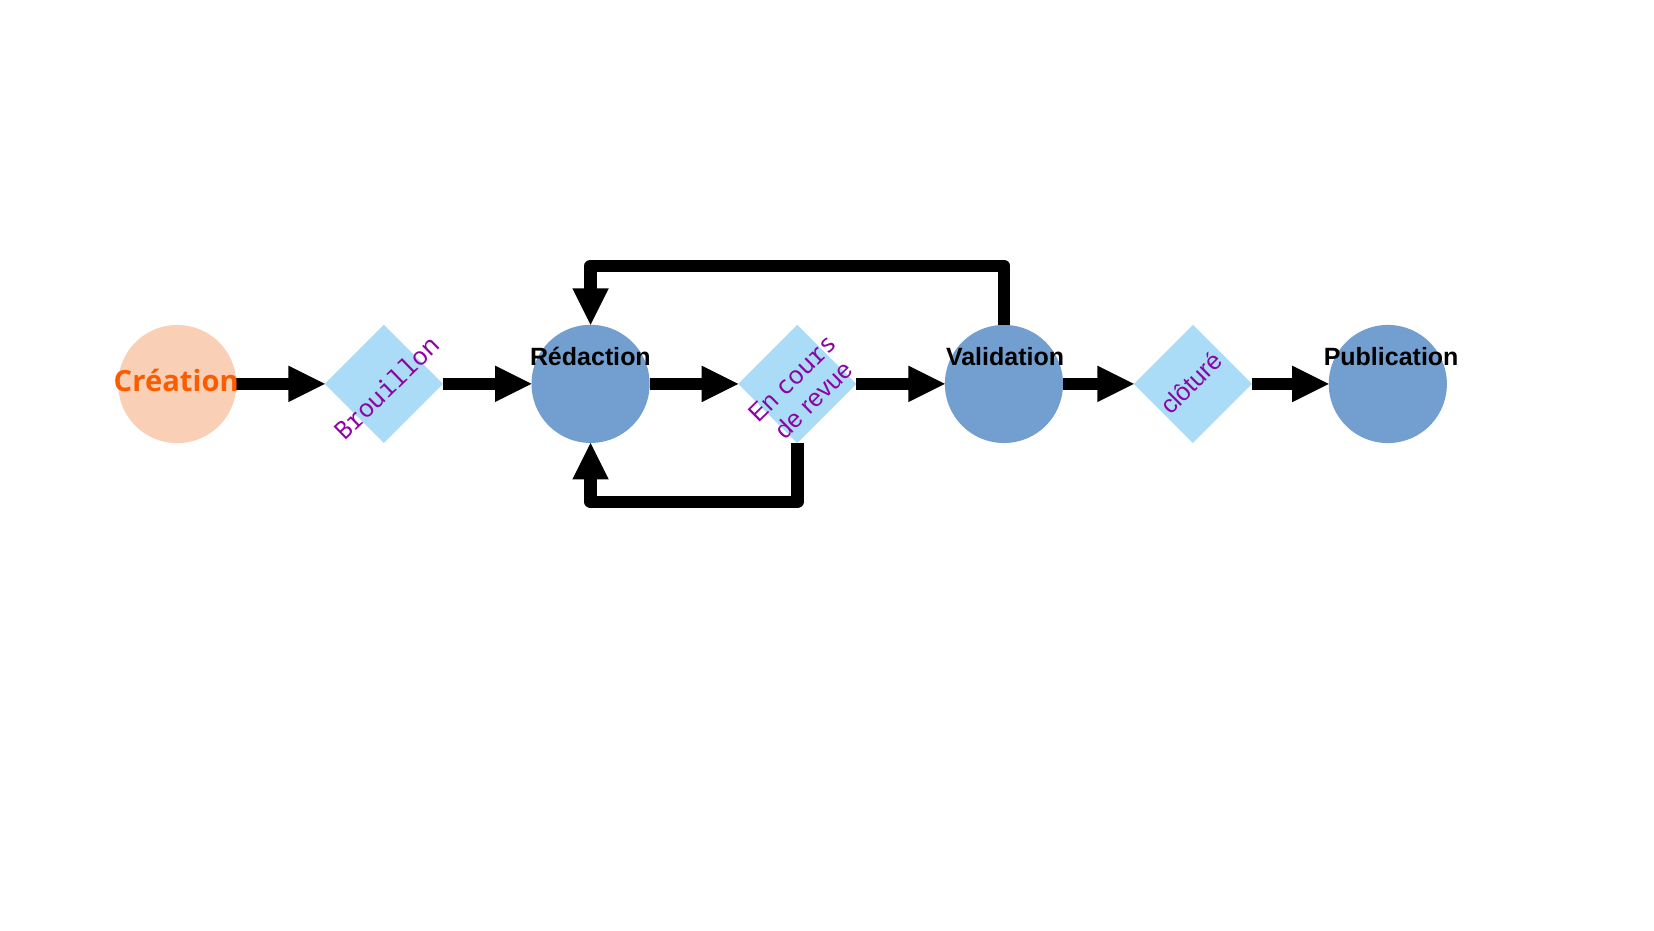

Rédaction
Validation
Publication
En cours de revue
Création
Brouillon
clôturé